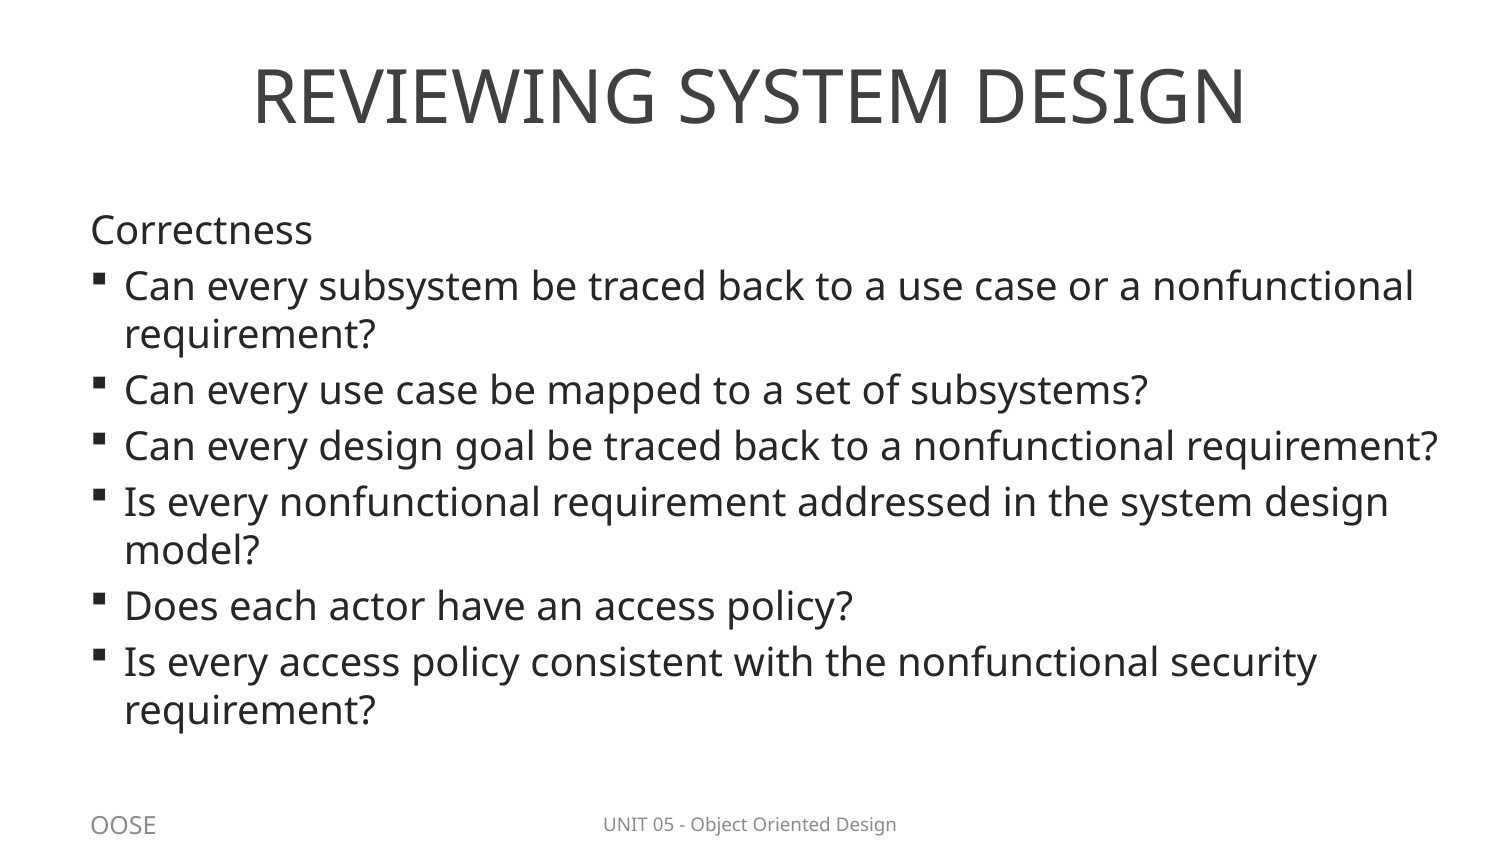

# Reviewing system design
Correctness
Can every subsystem be traced back to a use case or a nonfunctional requirement?
Can every use case be mapped to a set of subsystems?
Can every design goal be traced back to a nonfunctional requirement?
Is every nonfunctional requirement addressed in the system design model?
Does each actor have an access policy?
Is every access policy consistent with the nonfunctional security requirement?
OOSE
UNIT 05 - Object Oriented Design